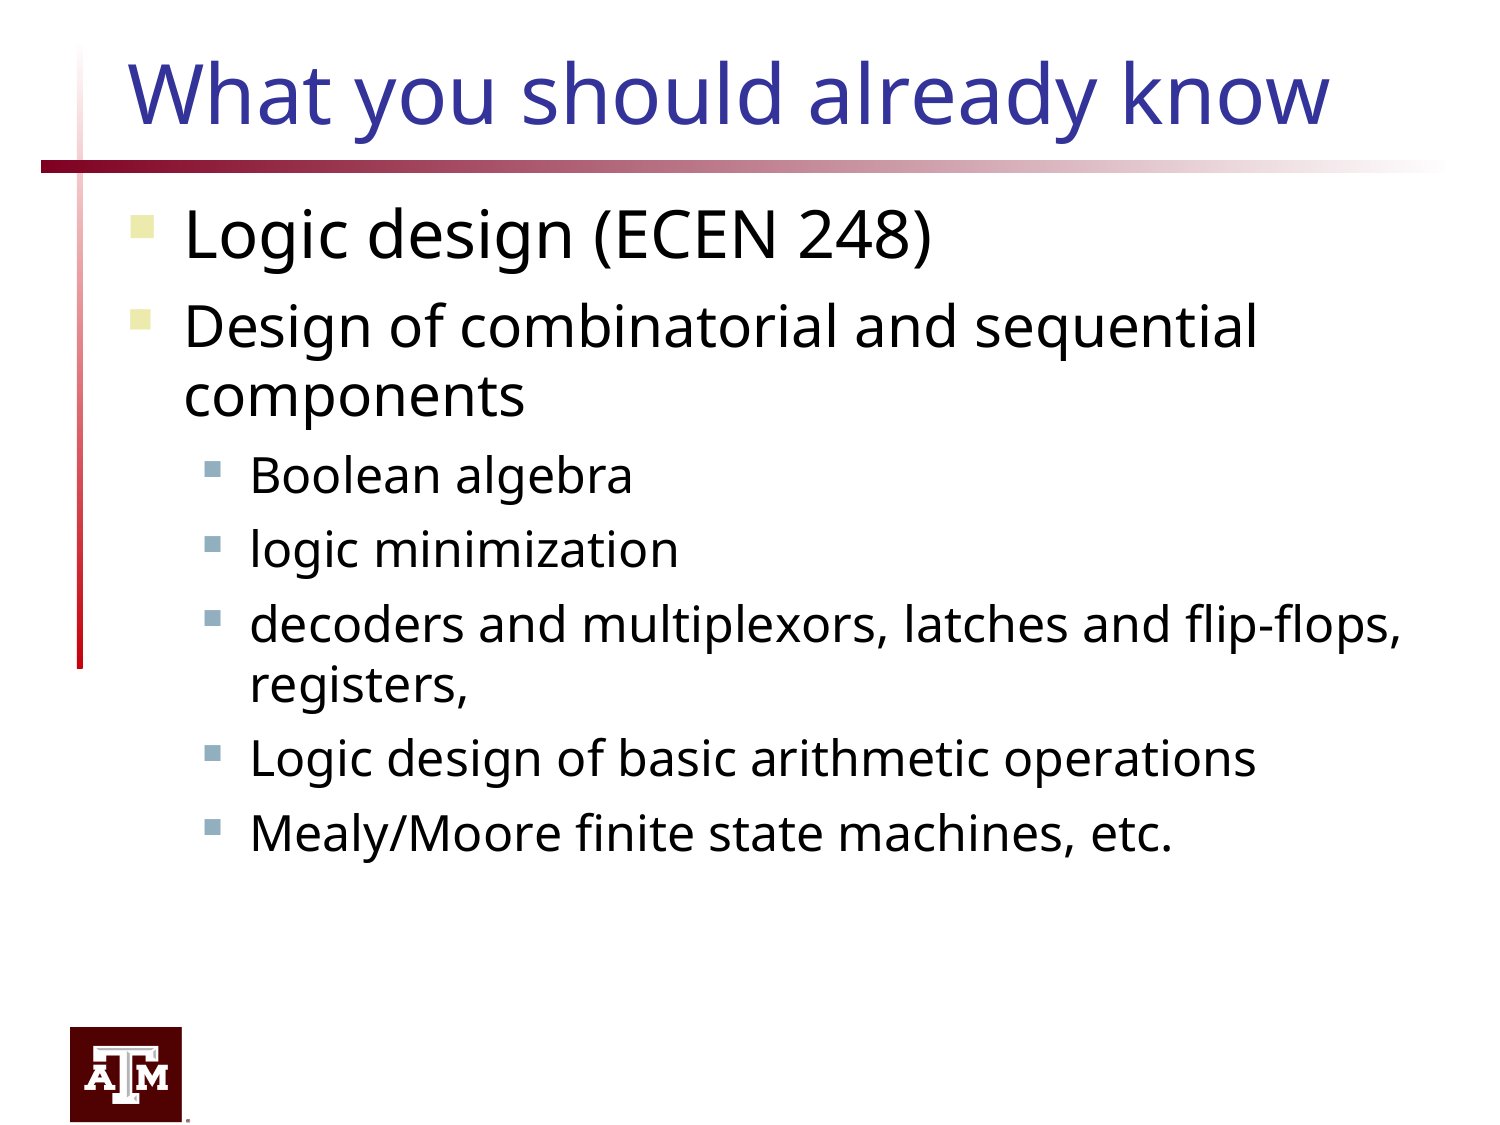

# What you should already know
Logic design (ECEN 248)
Design of combinatorial and sequential components
Boolean algebra
logic minimization
decoders and multiplexors, latches and flip-flops, registers,
Logic design of basic arithmetic operations
Mealy/Moore finite state machines, etc.